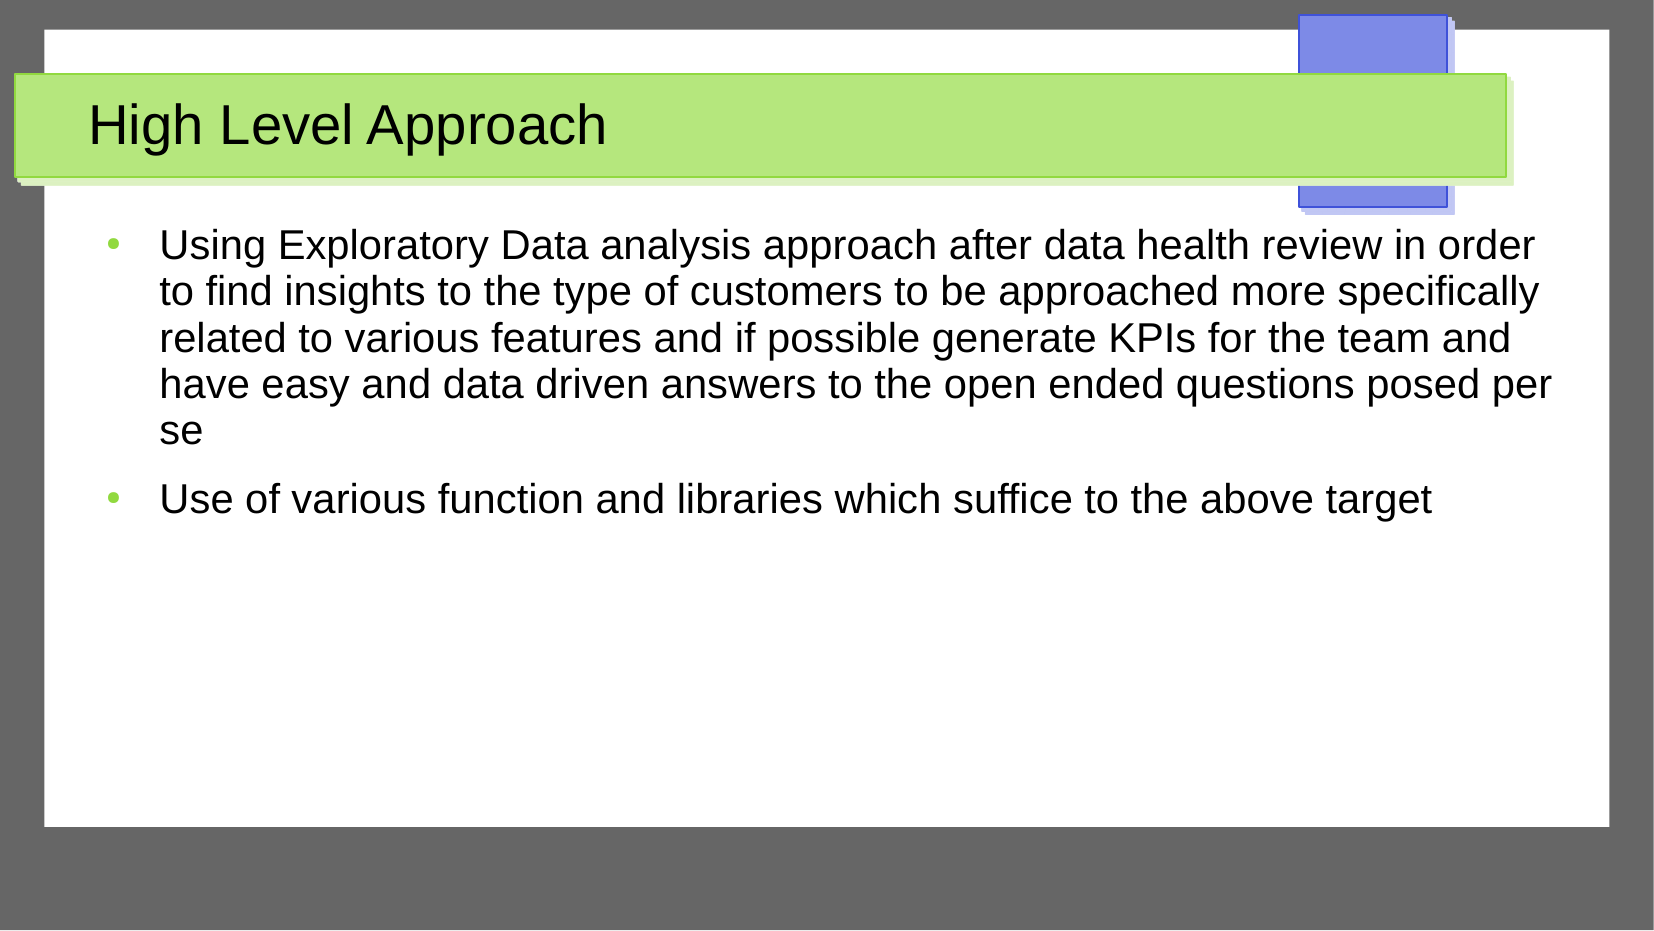

# High Level Approach
Using Exploratory Data analysis approach after data health review in order to find insights to the type of customers to be approached more specifically related to various features and if possible generate KPIs for the team and have easy and data driven answers to the open ended questions posed per se
Use of various function and libraries which suffice to the above target